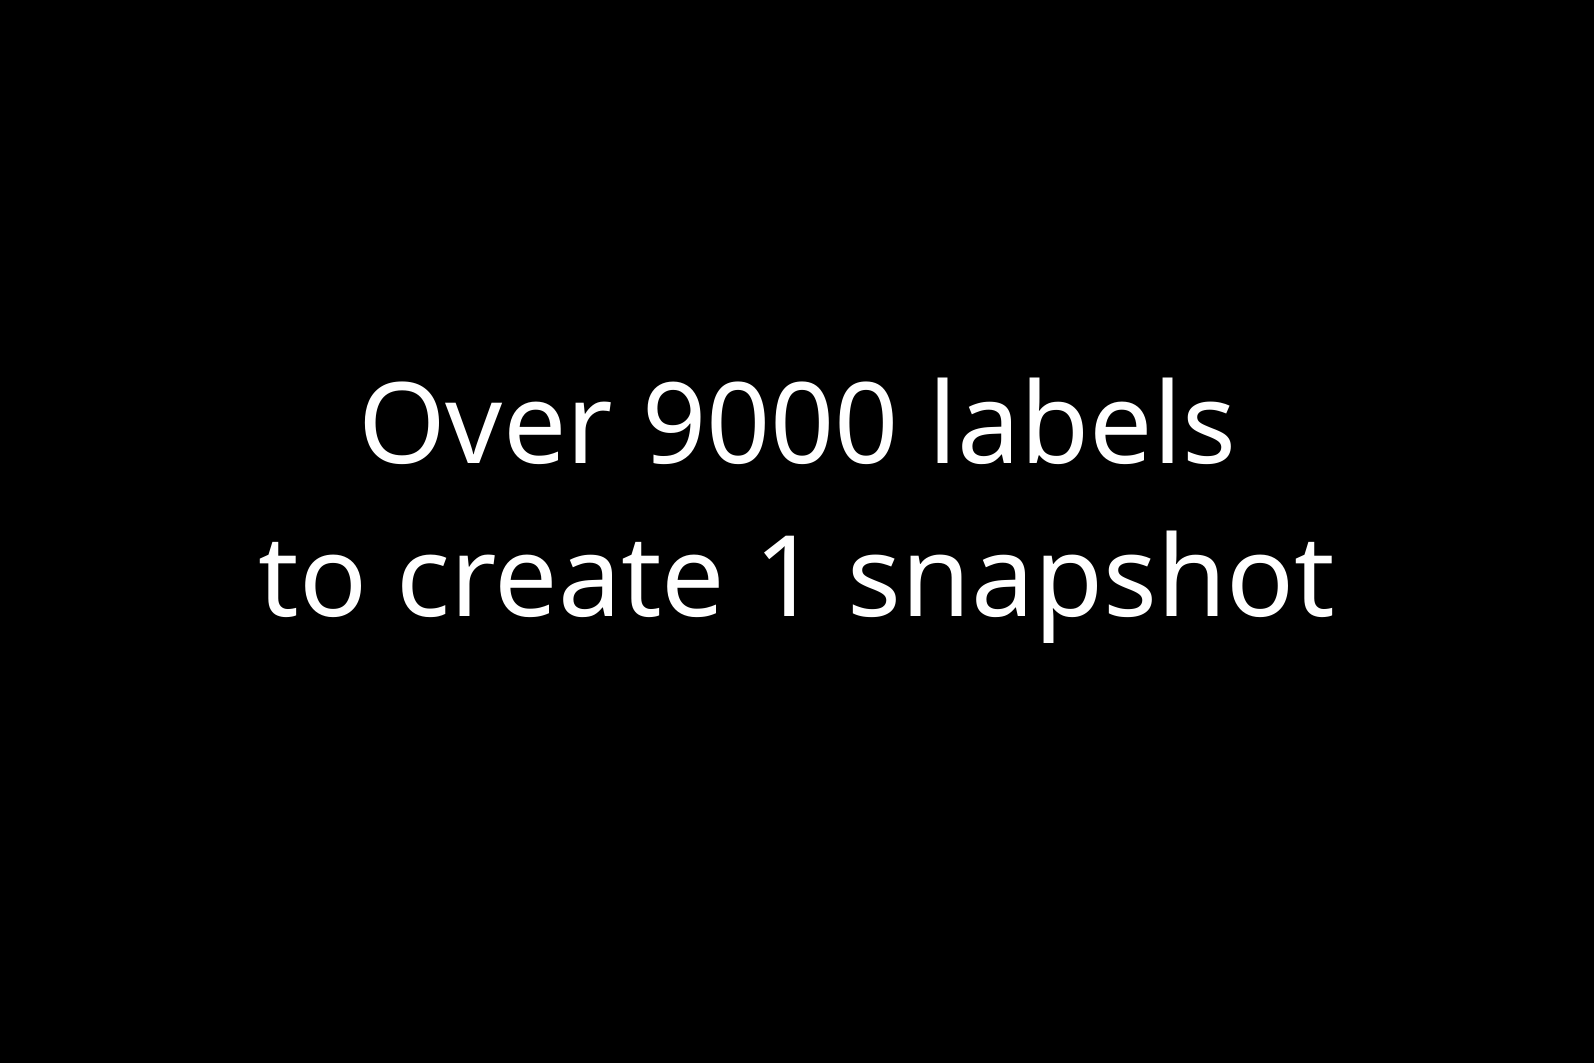

# Over 9000 labels
to create 1 snapshot